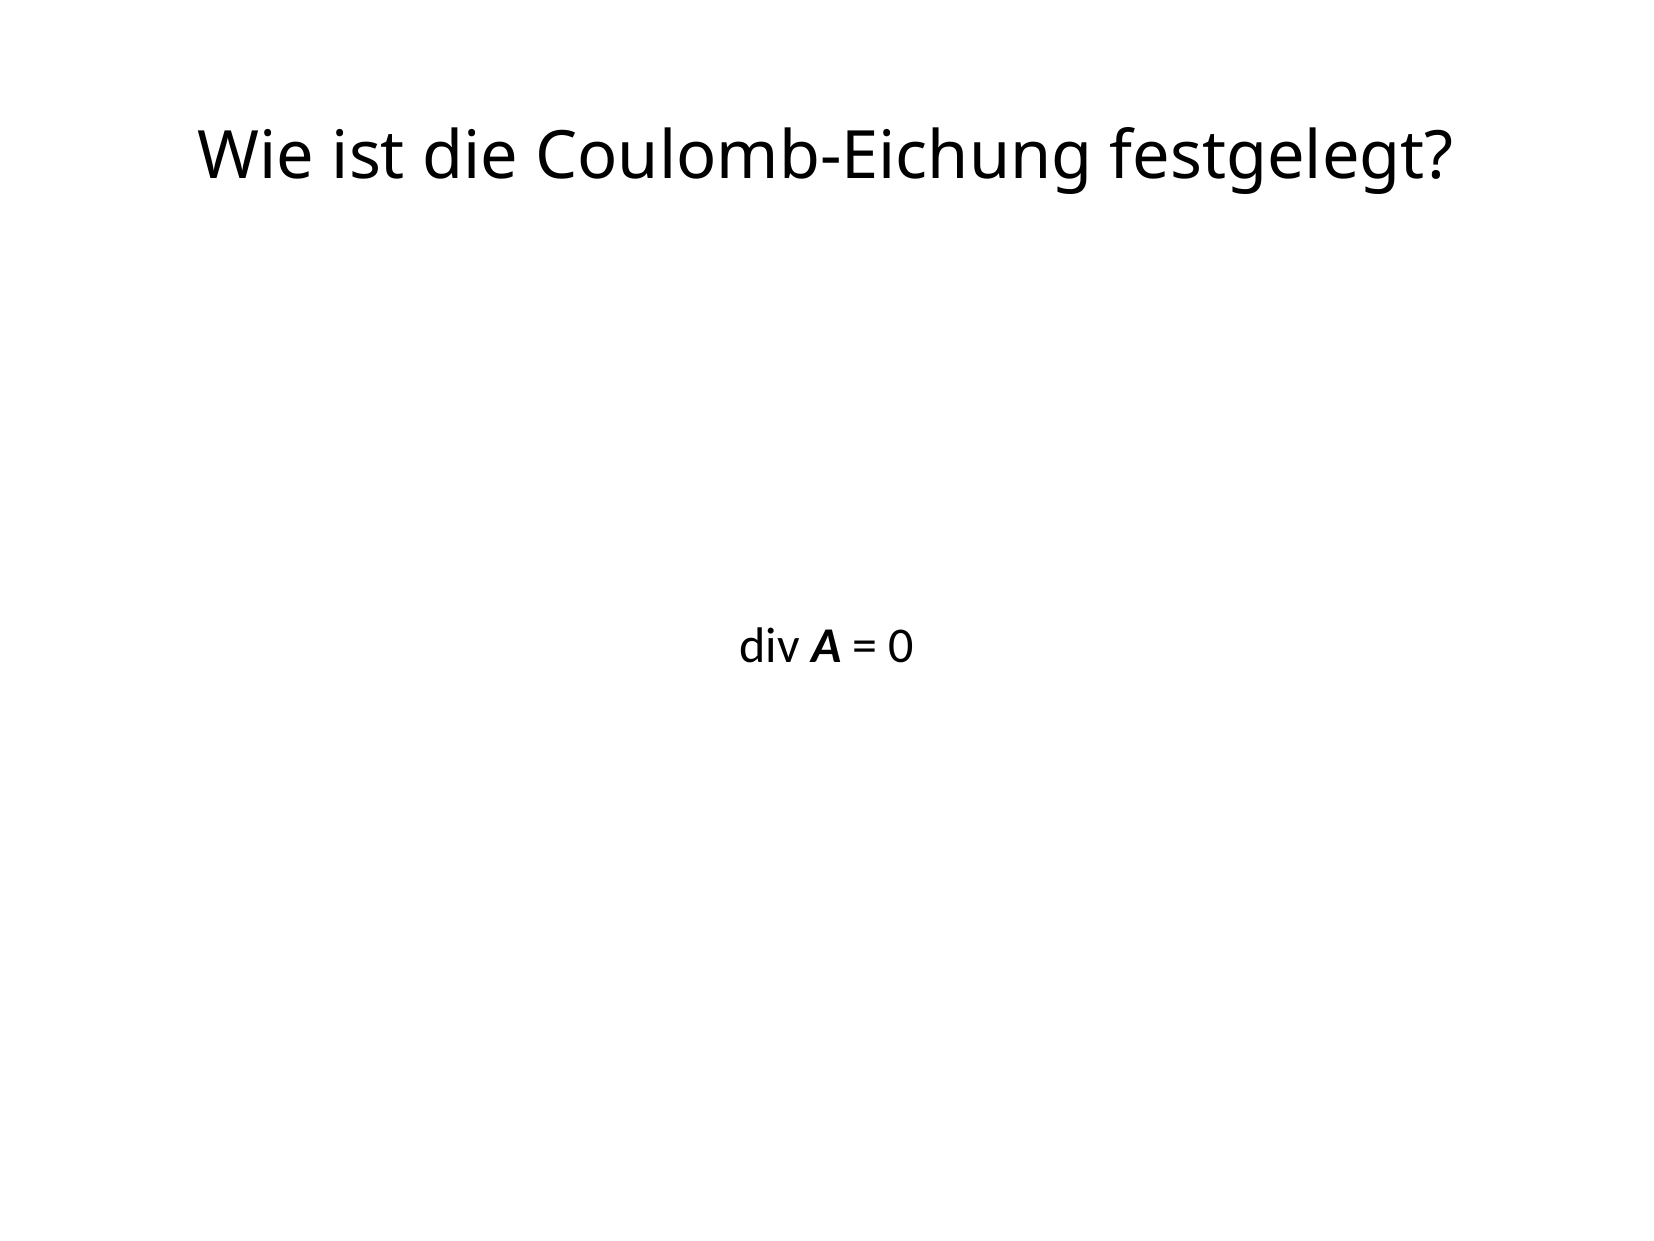

# Wie ist die Coulomb-Eichung festgelegt?
div A = 0